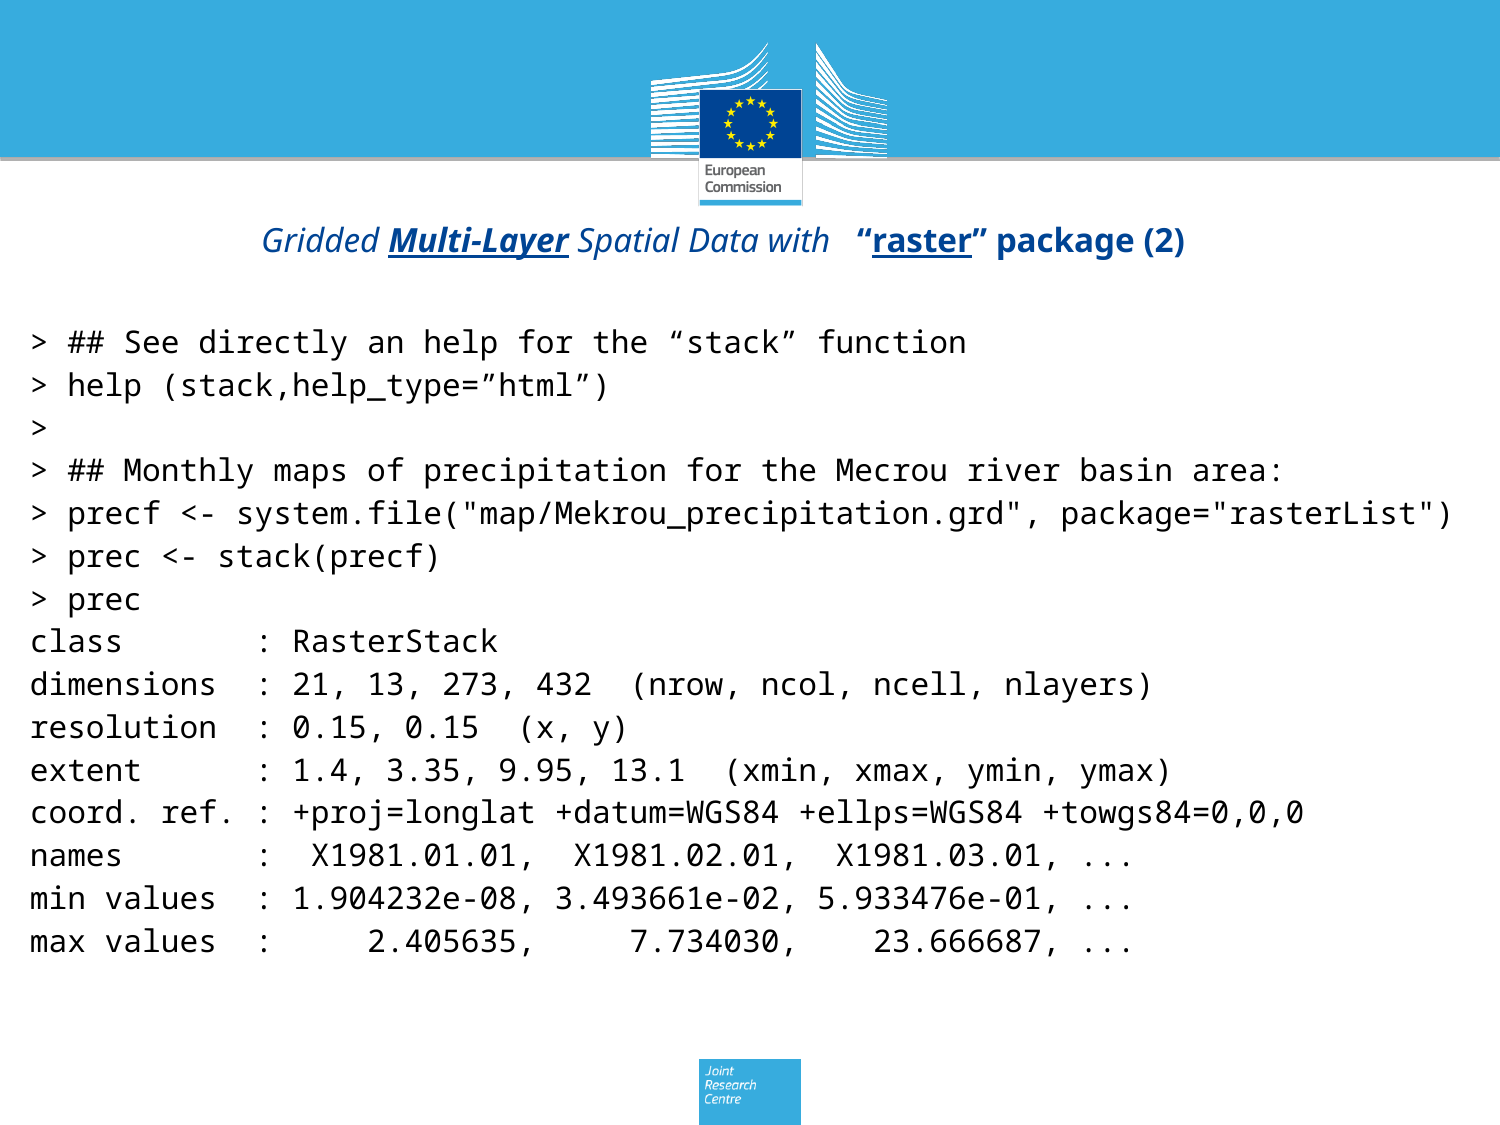

Gridded Multi-Layer Spatial Data with “raster” package (2)
> ## See directly an help for the “stack” function
> help (stack,help_type=”html”)
>
> ## Monthly maps of precipitation for the Mecrou river basin area:
> precf <- system.file("map/Mekrou_precipitation.grd", package="rasterList")
> prec <- stack(precf)
> prec
class : RasterStack
dimensions : 21, 13, 273, 432 (nrow, ncol, ncell, nlayers)
resolution : 0.15, 0.15 (x, y)
extent : 1.4, 3.35, 9.95, 13.1 (xmin, xmax, ymin, ymax)
coord. ref. : +proj=longlat +datum=WGS84 +ellps=WGS84 +towgs84=0,0,0
names : X1981.01.01, X1981.02.01, X1981.03.01, ...
min values : 1.904232e-08, 3.493661e-02, 5.933476e-01, ...
max values : 2.405635, 7.734030, 23.666687, ...